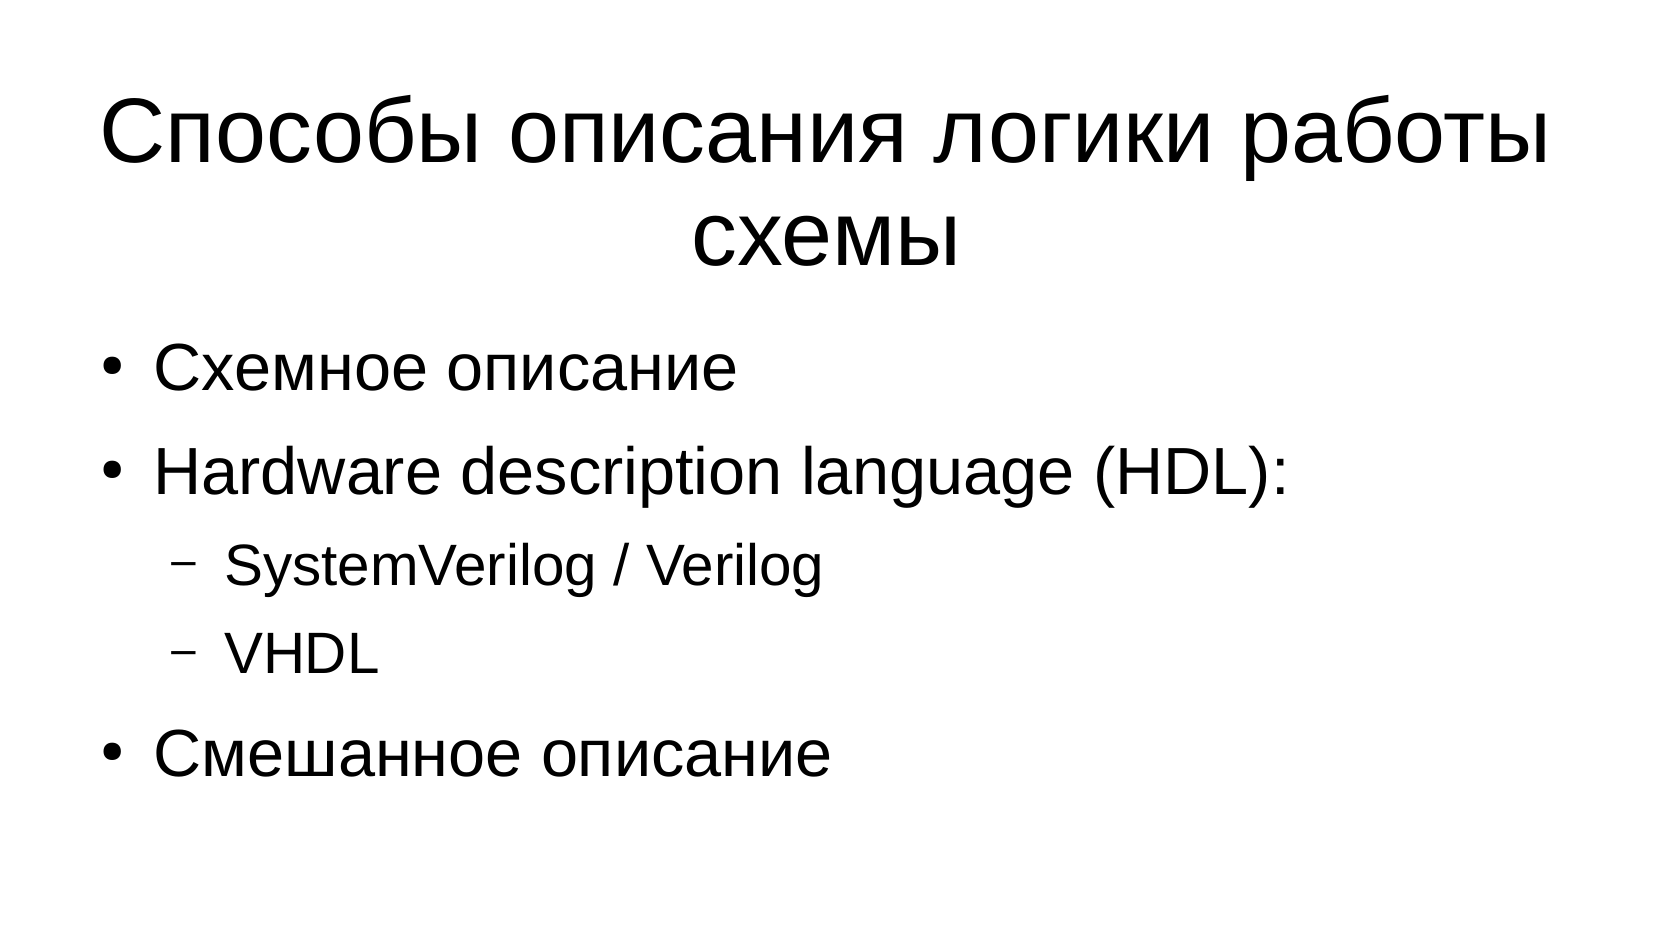

Способы описания логики работы схемы
# Схемное описание
Hardware description language (HDL):
SystemVerilog / Verilog
VHDL
Смешанное описание